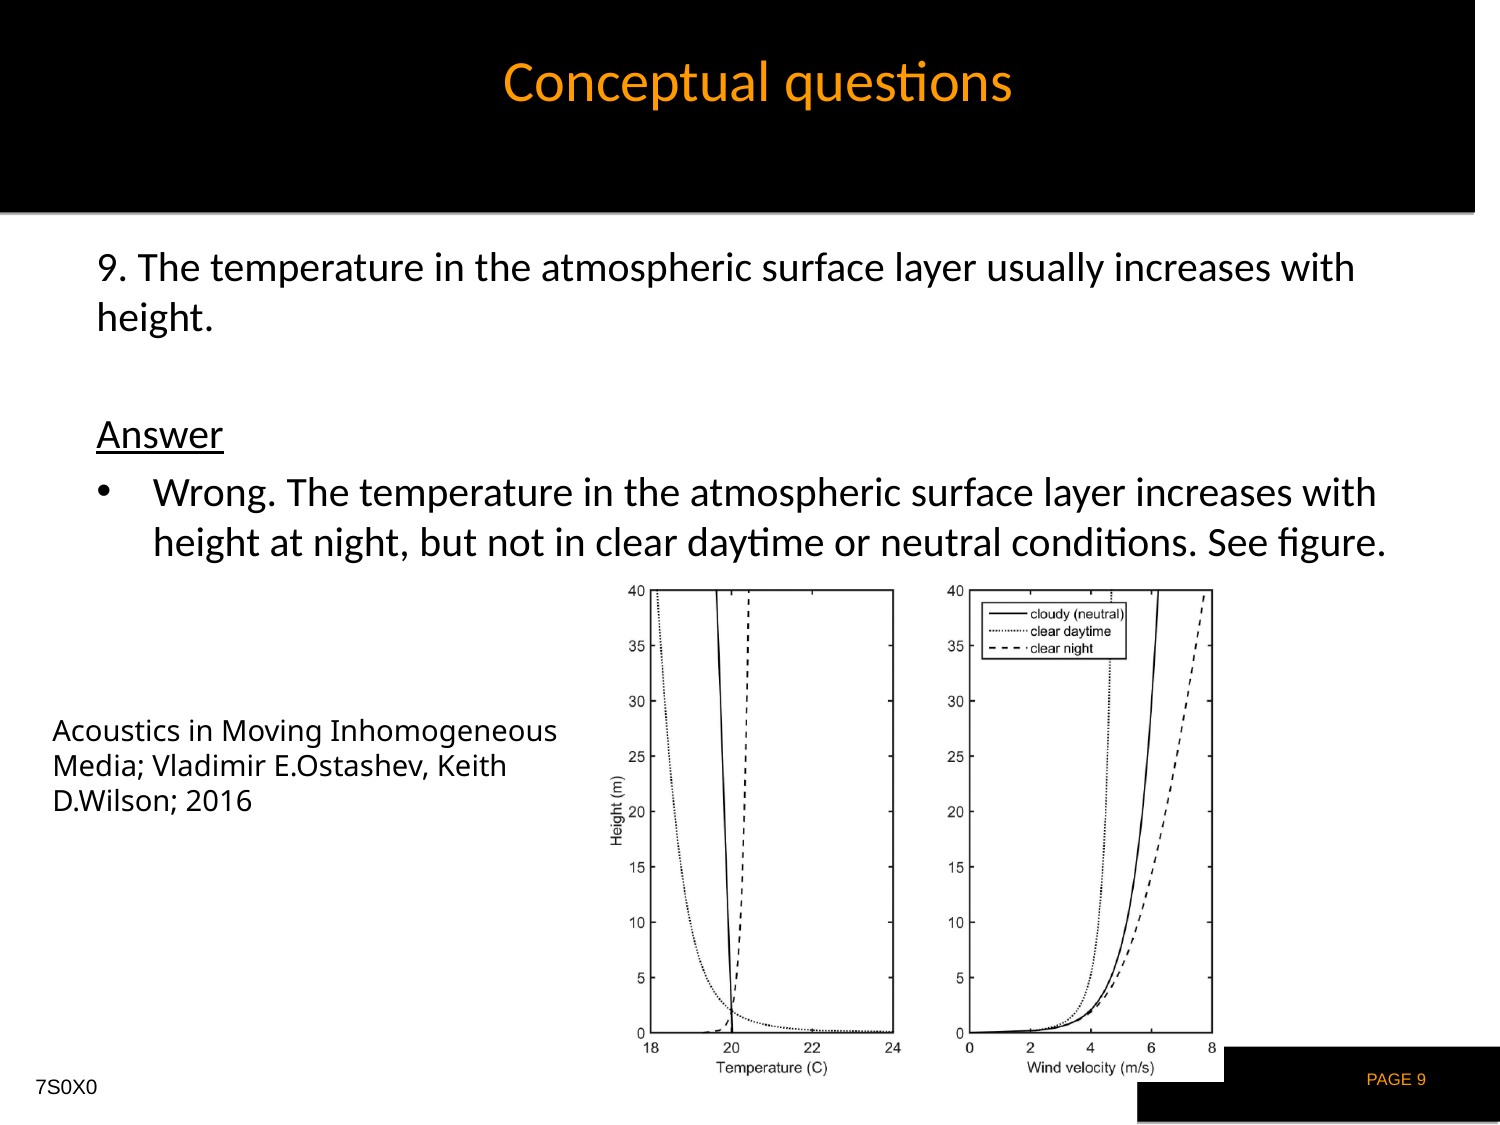

# Conceptual questions
9. The temperature in the atmospheric surface layer usually increases with height.
Answer
Wrong. The temperature in the atmospheric surface layer increases with height at night, but not in clear daytime or neutral conditions. See figure.
Acoustics in Moving Inhomogeneous Media; Vladimir E.Ostashev, Keith D.Wilson; 2016
PAGE 9
7S0X0
2017/02/09
PAGE